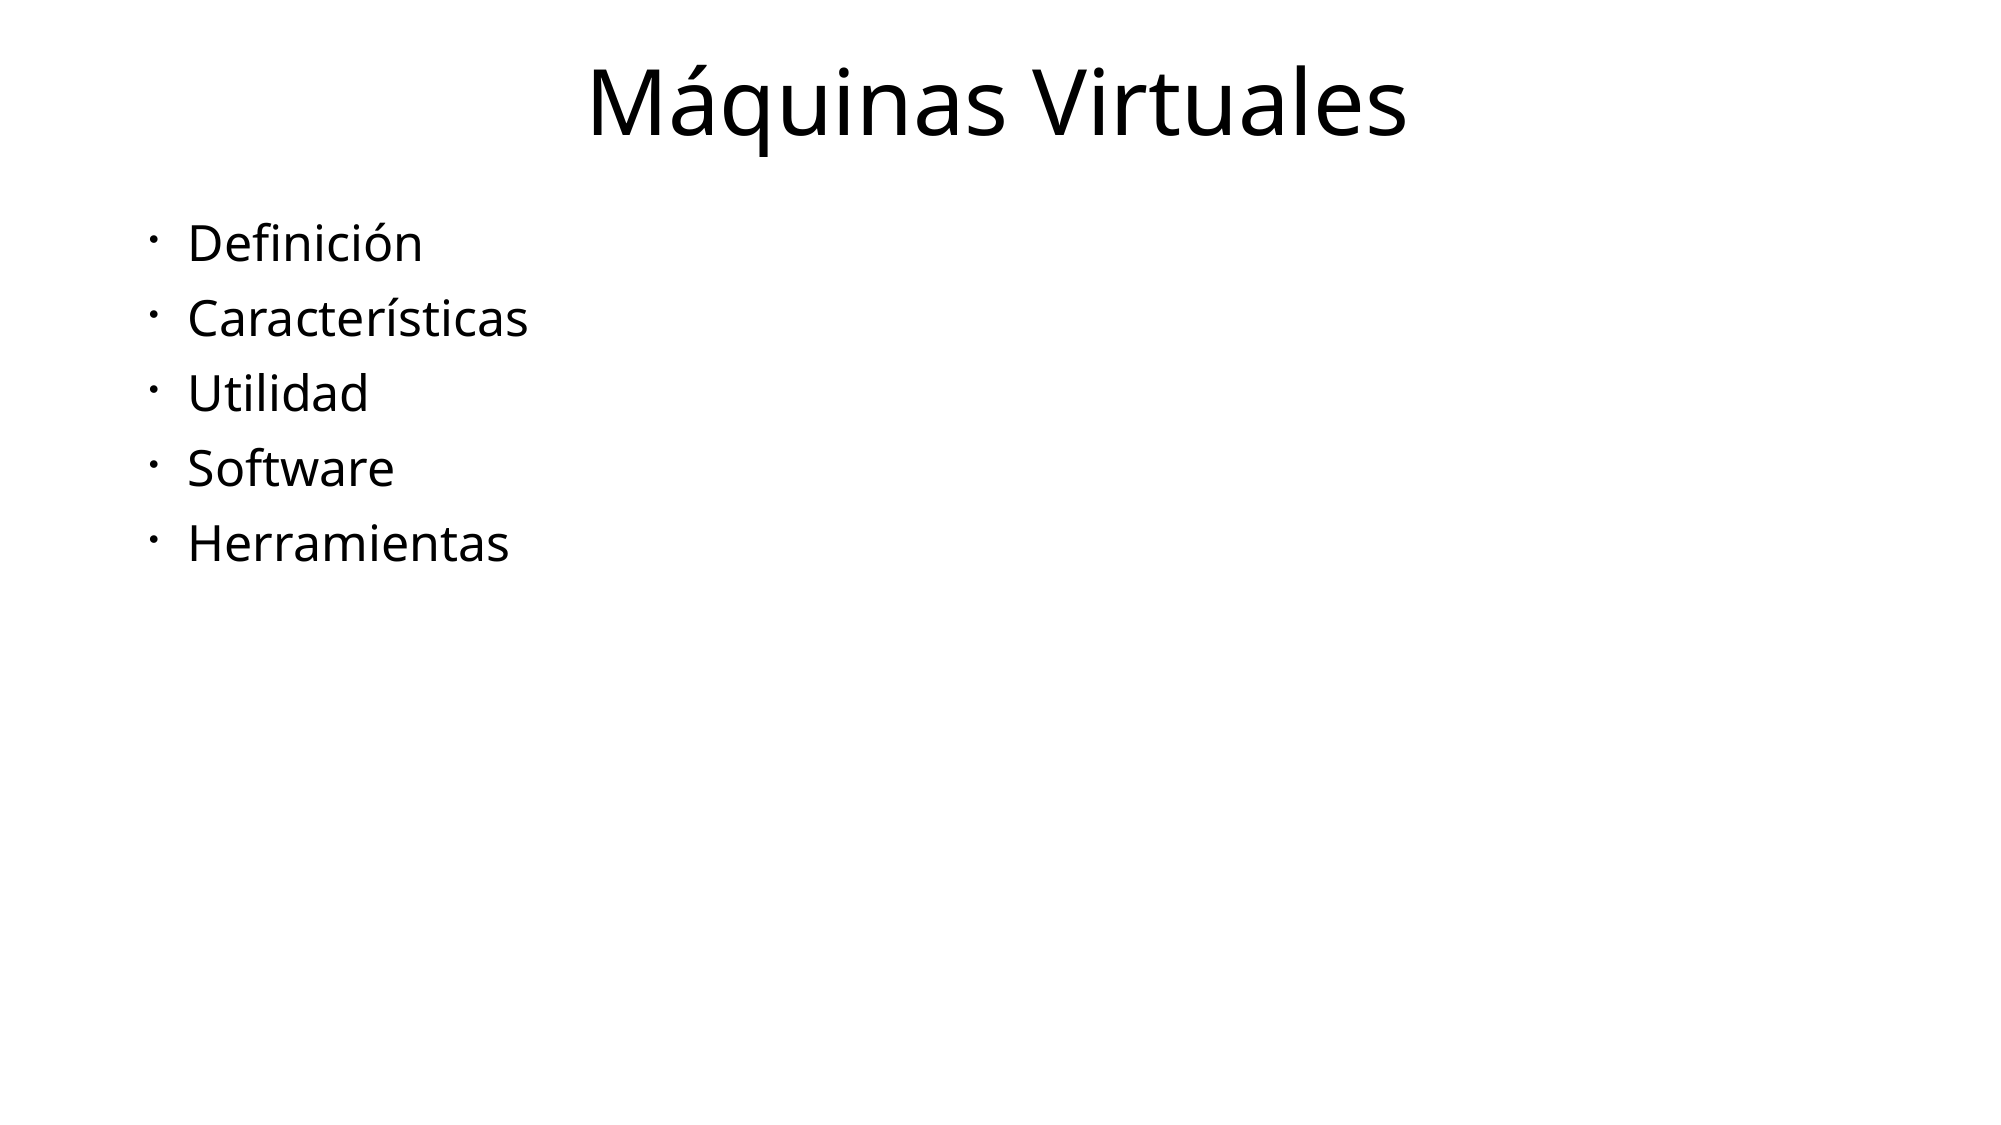

# Máquinas Virtuales
Definición
Características
Utilidad
Software
Herramientas